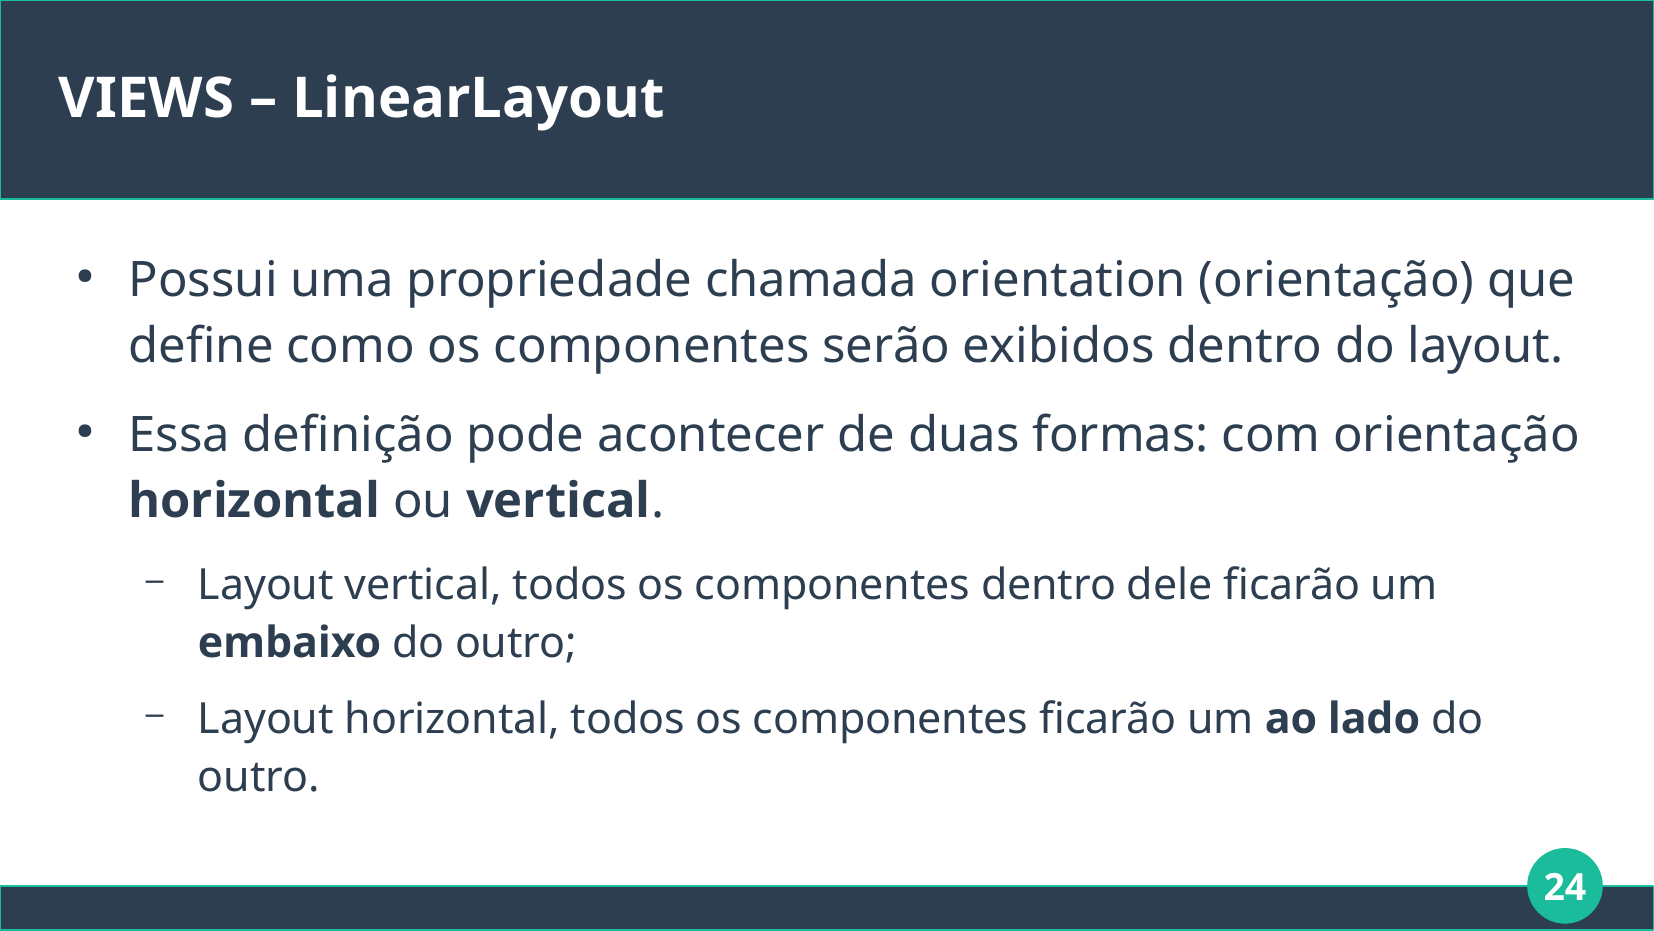

# VIEWS – LinearLayout
Possui uma propriedade chamada orientation (orientação) que define como os componentes serão exibidos dentro do layout.
Essa definição pode acontecer de duas formas: com orientação horizontal ou vertical.
Layout vertical, todos os componentes dentro dele ficarão um embaixo do outro;
Layout horizontal, todos os componentes ficarão um ao lado do outro.
24